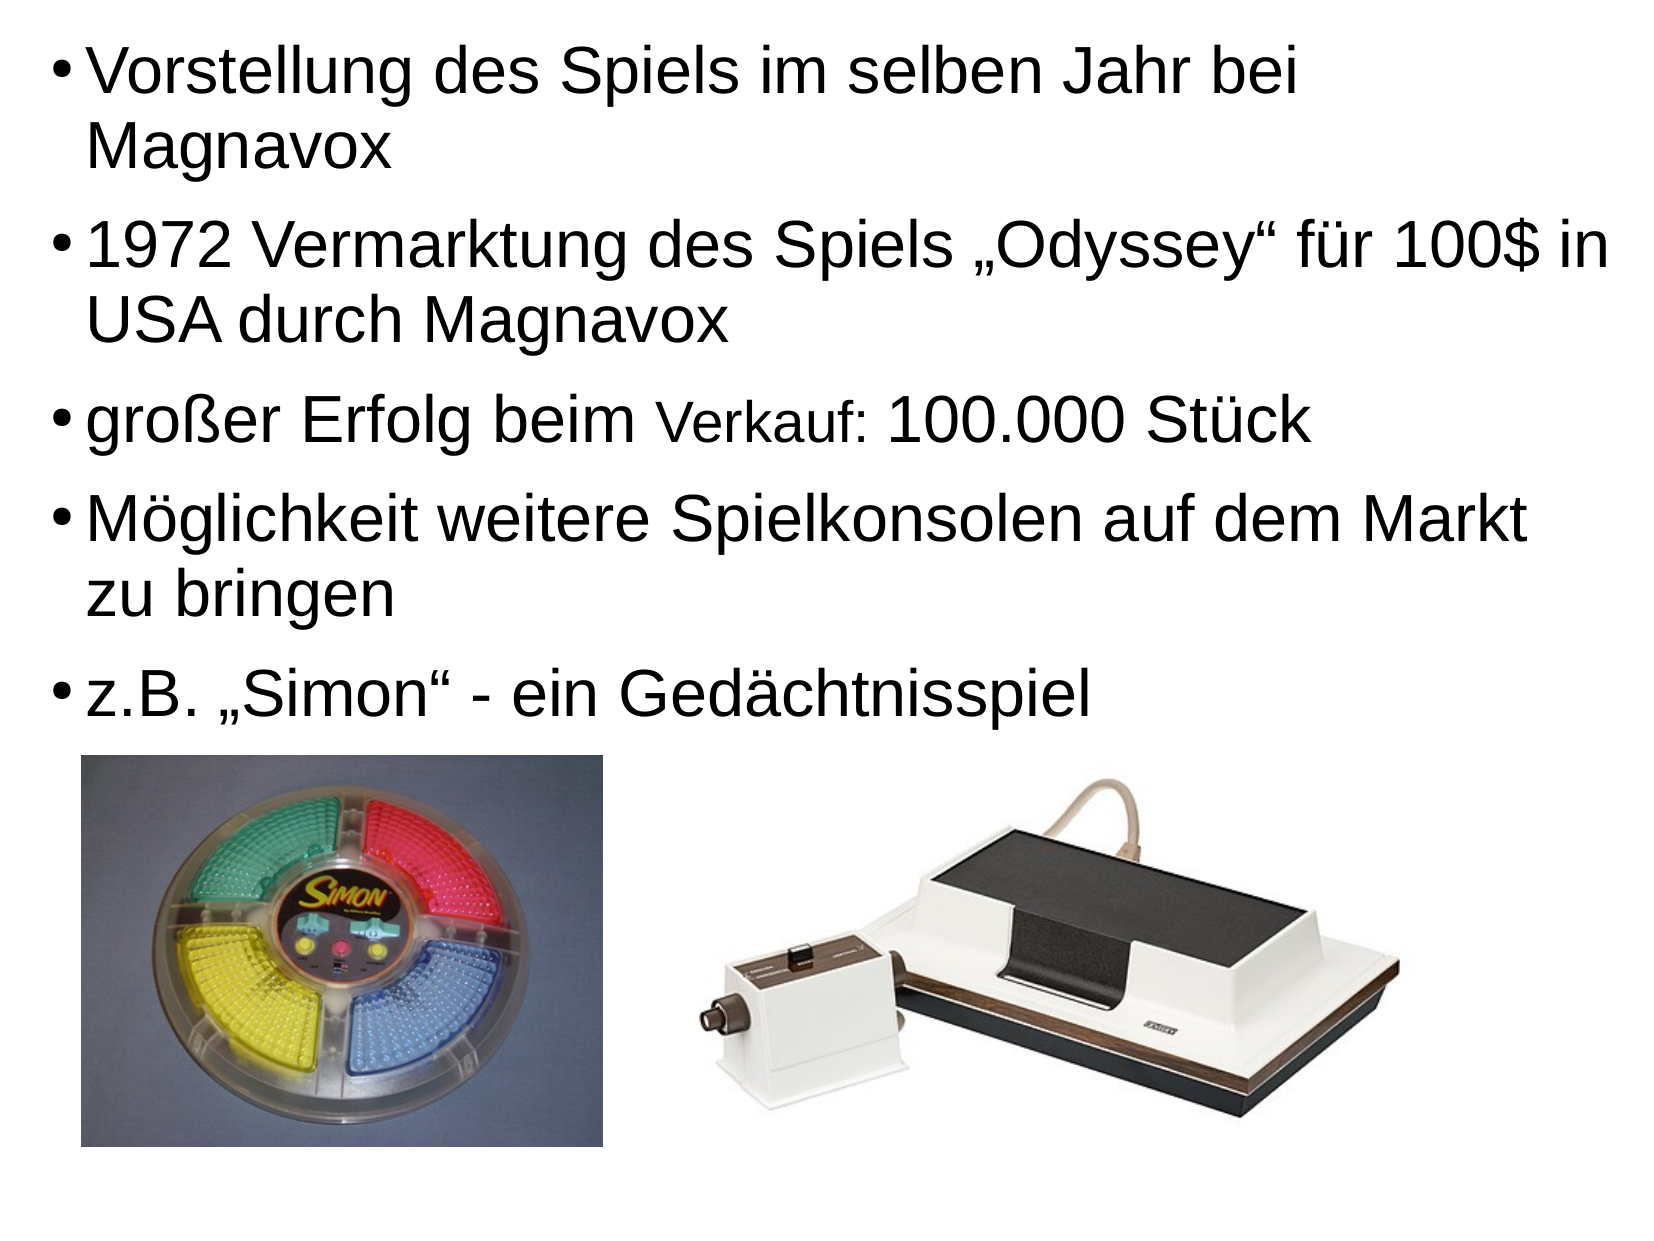

Vorstellung des Spiels im selben Jahr bei Magnavox
1972 Vermarktung des Spiels „Odyssey“ für 100$ in USA durch Magnavox
großer Erfolg beim Verkauf: 100.000 Stück
Möglichkeit weitere Spielkonsolen auf dem Markt zu bringen
z.B. „Simon“ - ein Gedächtnisspiel